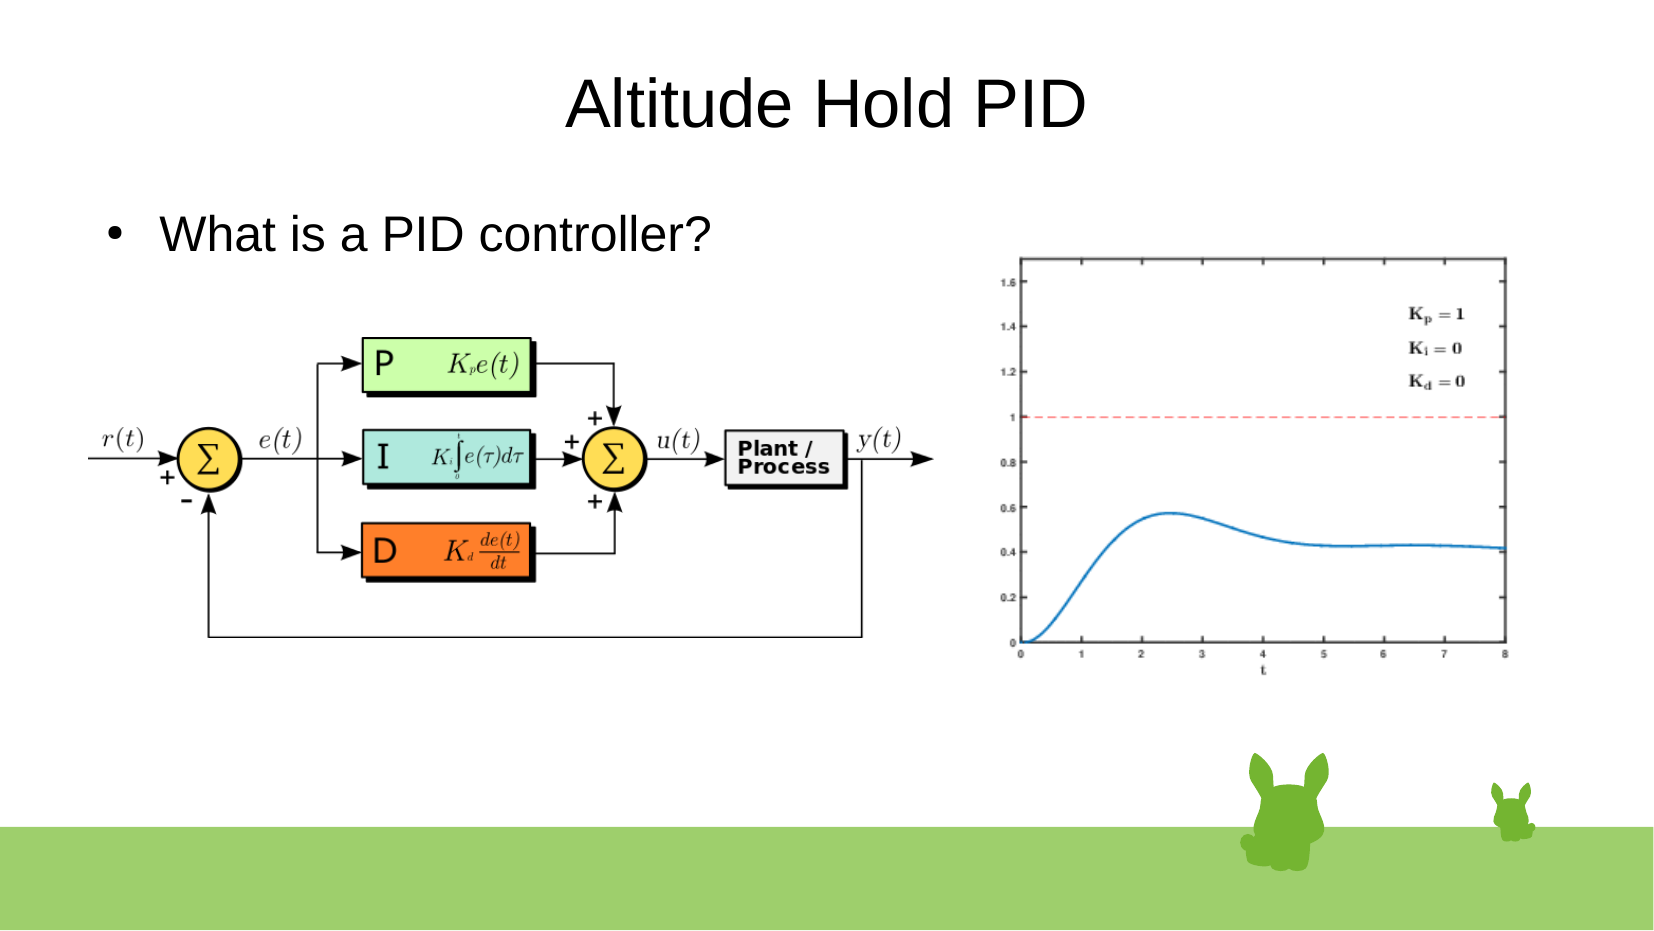

# Altitude Hold PID
What is a PID controller?